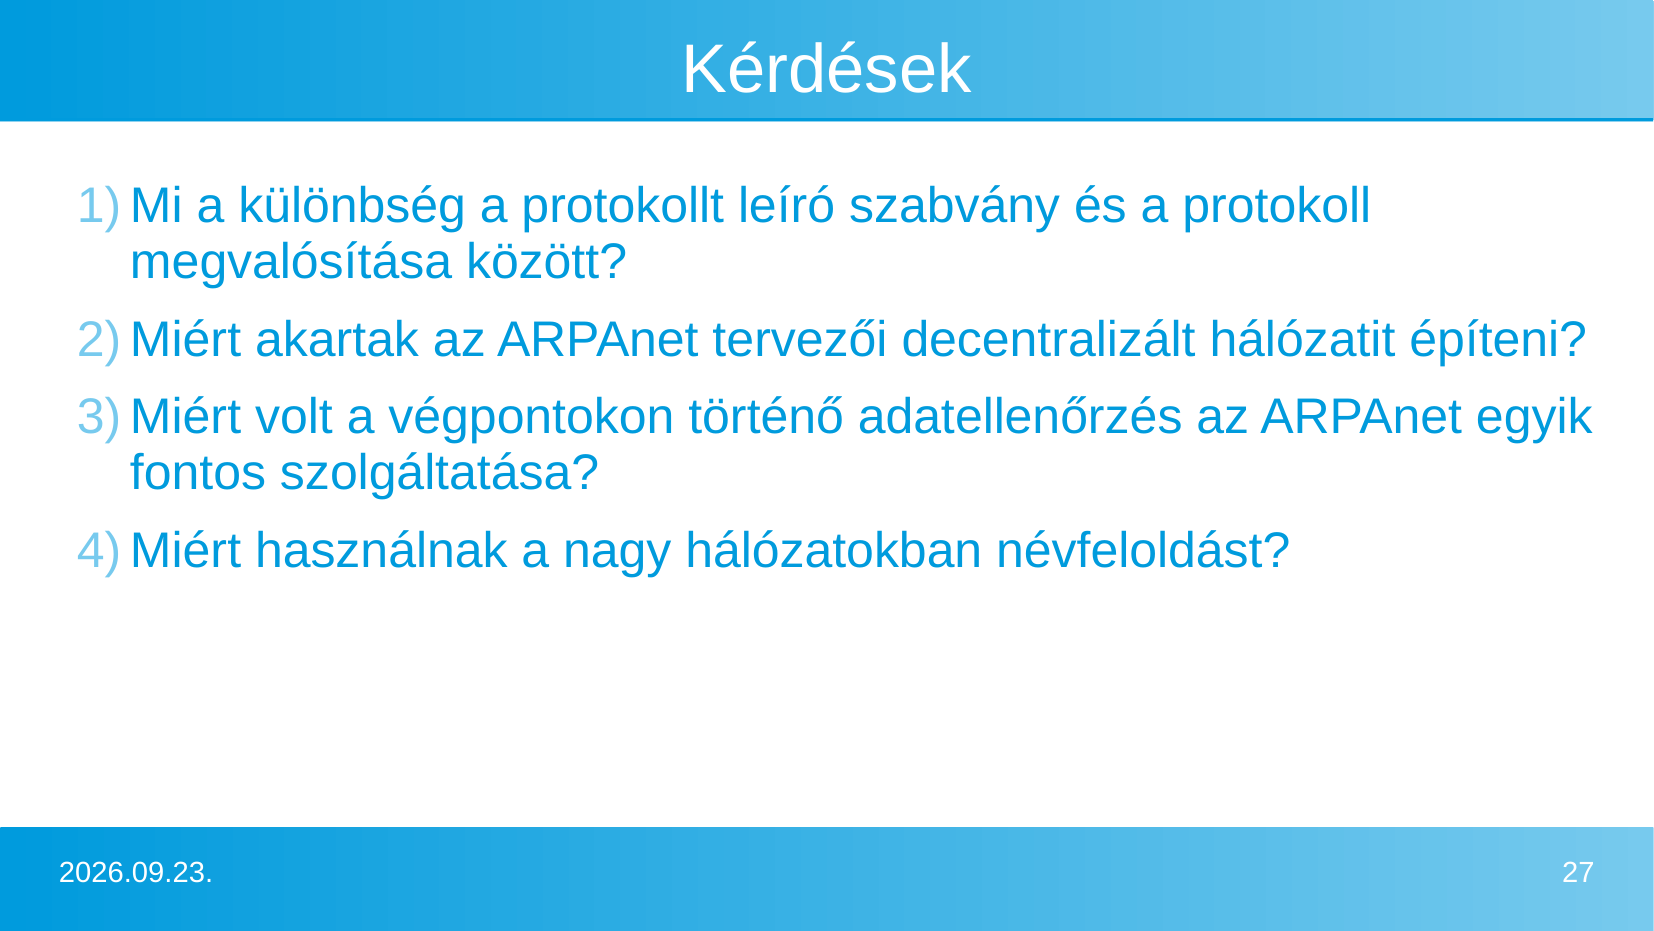

# Kérdések
Mi a különbség a protokollt leíró szabvány és a protokoll megvalósítása között?
Miért akartak az ARPAnet tervezői decentralizált hálózatit építeni?
Miért volt a végpontokon történő adatellenőrzés az ARPAnet egyik fontos szolgáltatása?
Miért használnak a nagy hálózatokban névfeloldást?
27